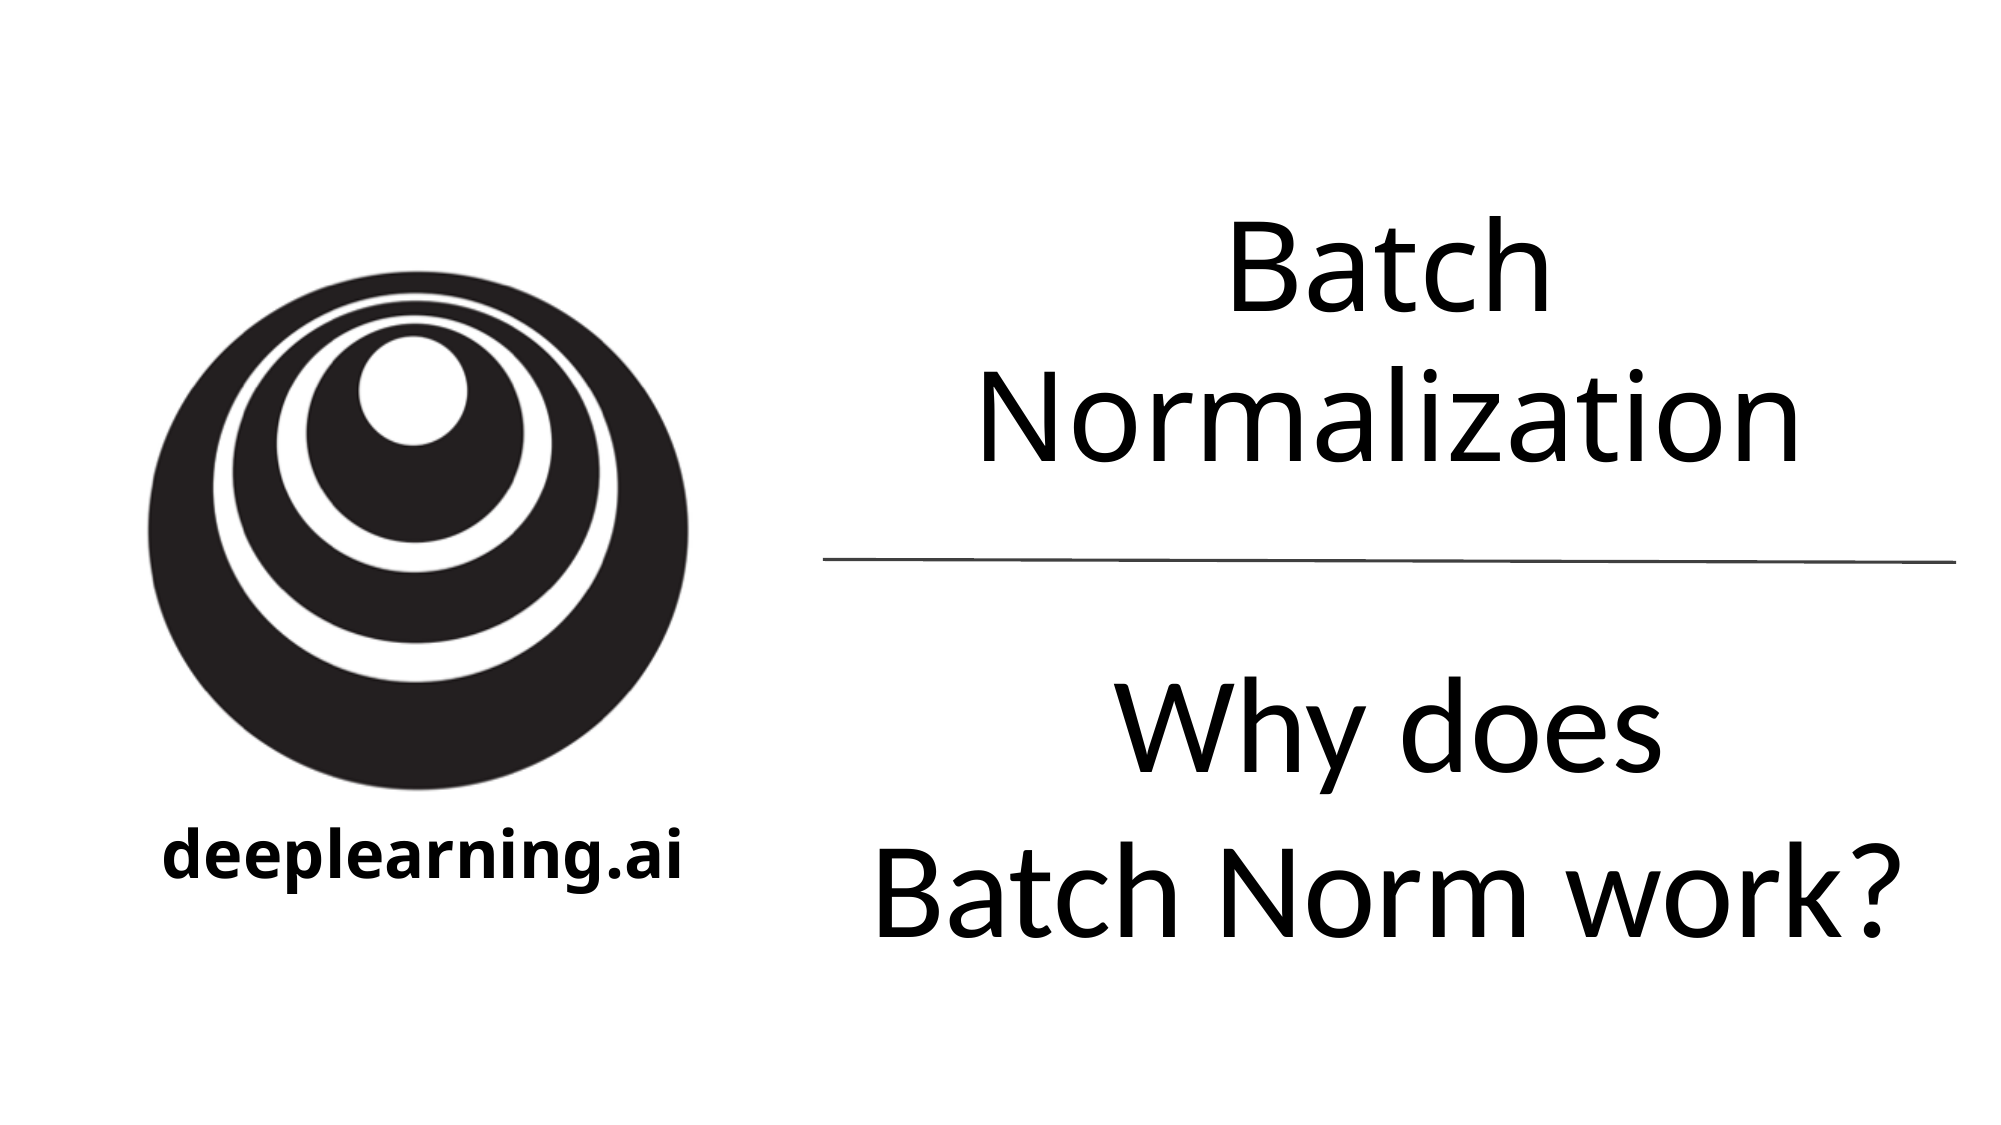

# Batch Normalization
deeplearning.ai
Why does
Batch Norm work?